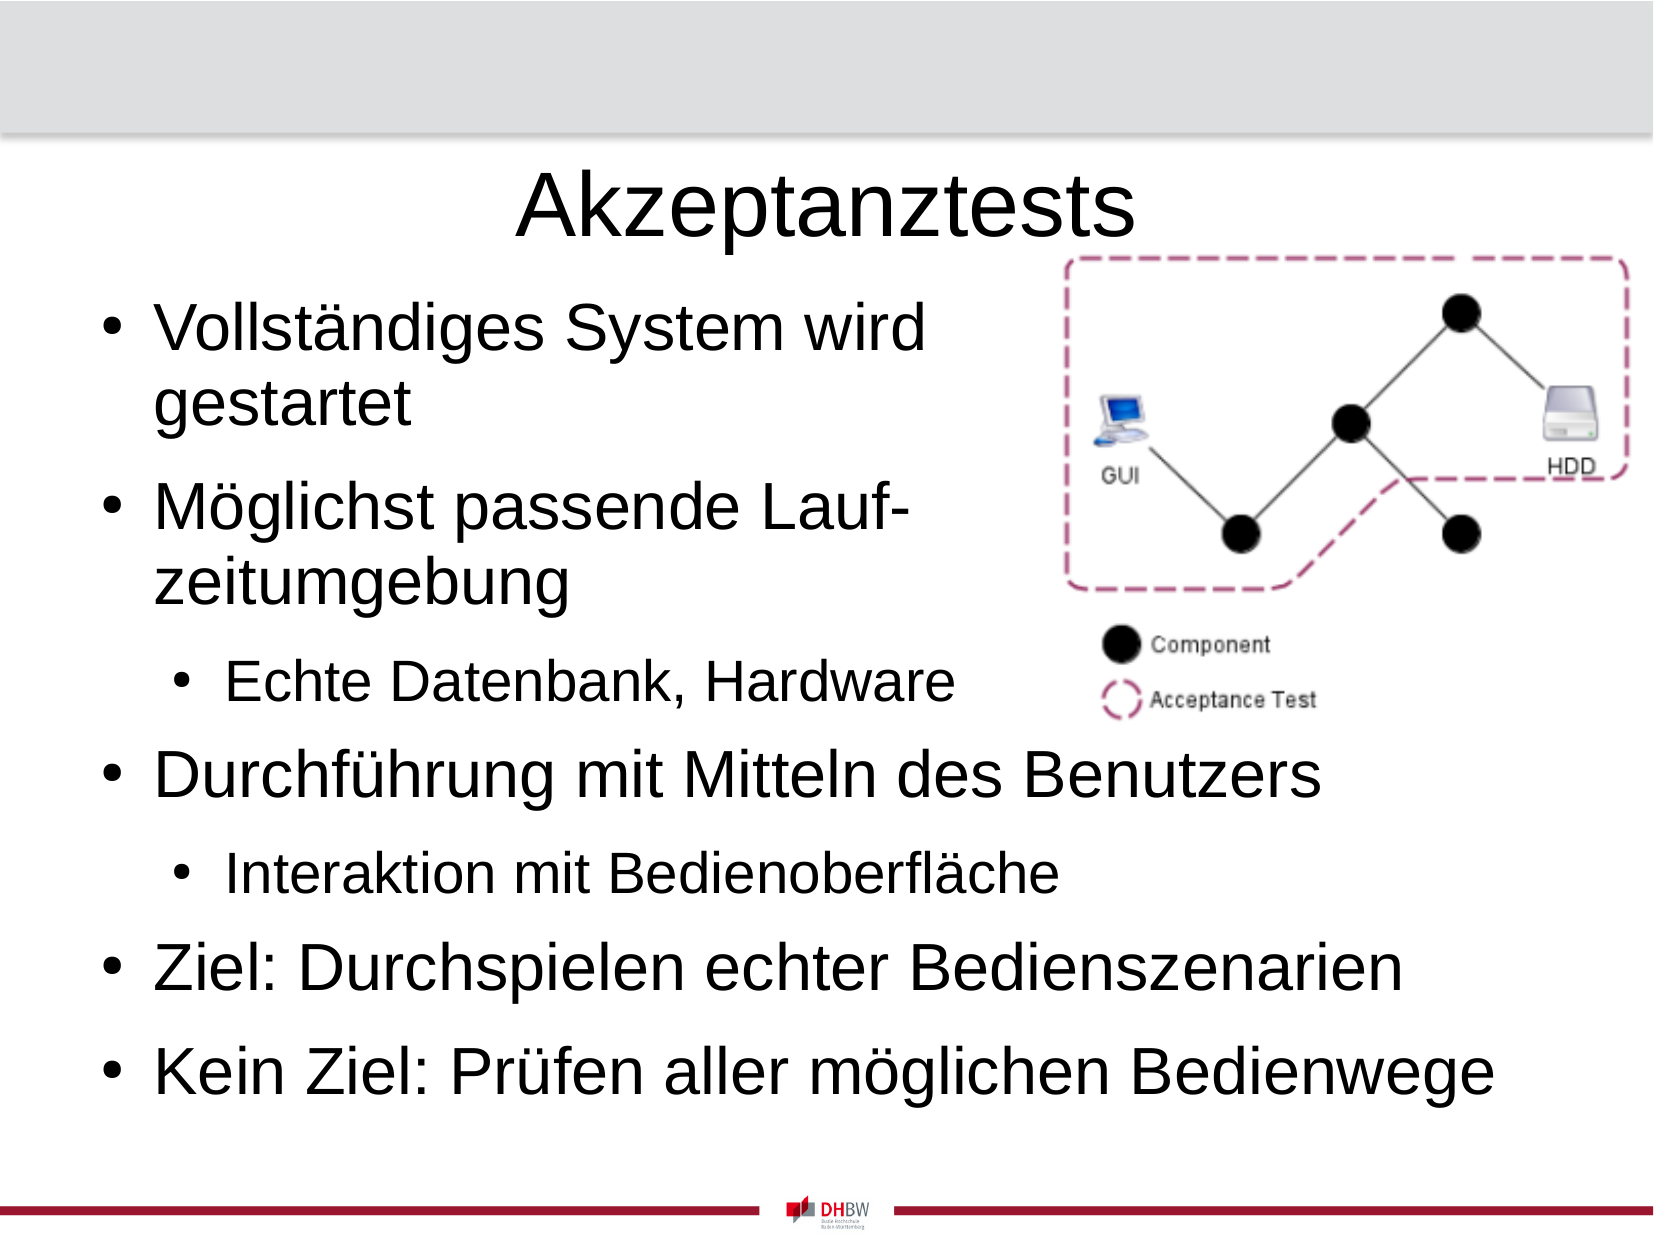

# Akzeptanztests
Vollständiges System wird
gestartet
Möglichst passende Lauf-
zeitumgebung
Echte Datenbank, Hardware
Durchführung mit Mitteln des Benutzers
Interaktion mit Bedienoberfläche
Ziel: Durchspielen echter Bedienszenarien
Kein Ziel: Prüfen aller möglichen Bedienwege